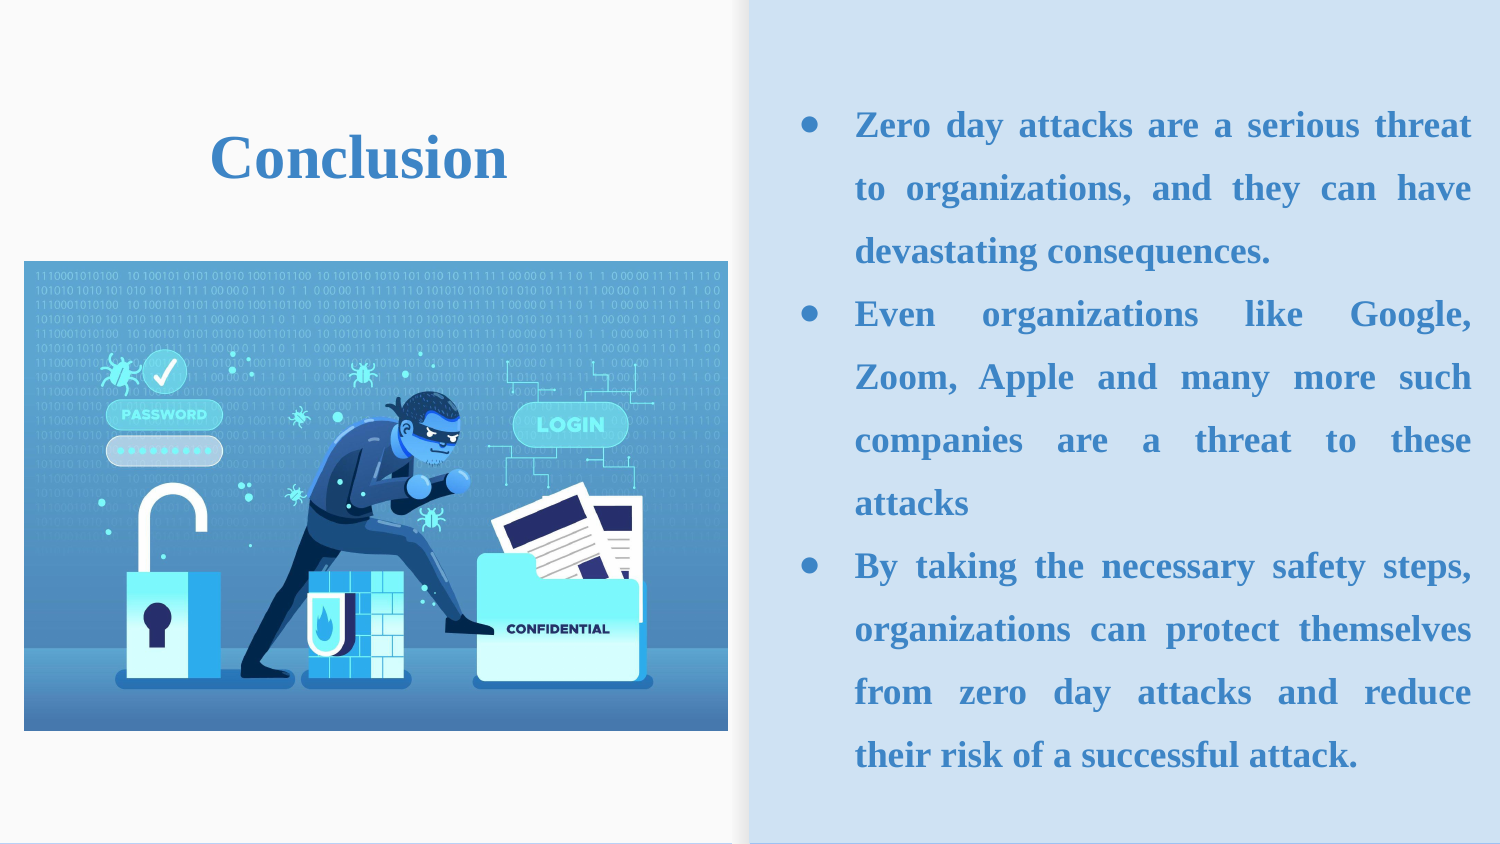

# Conclusion
Zero day attacks are a serious threat to organizations, and they can have devastating consequences.
Even organizations like Google, Zoom, Apple and many more such companies are a threat to these attacks
By taking the necessary safety steps, organizations can protect themselves from zero day attacks and reduce their risk of a successful attack.